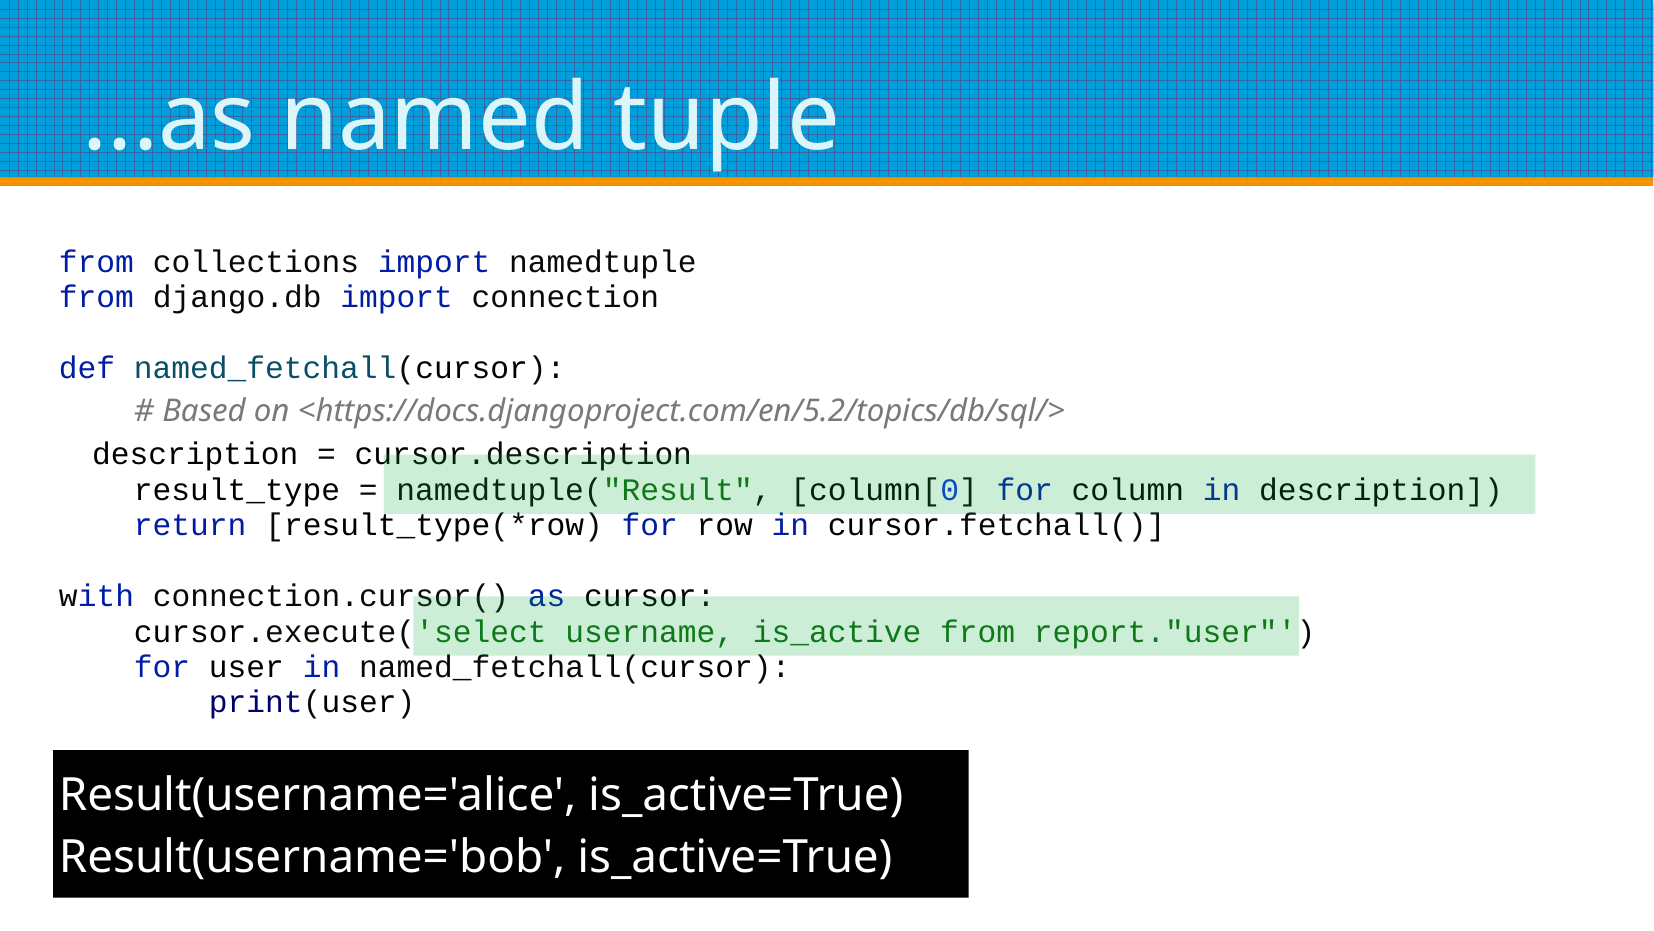

# ...as named tuple
from collections import namedtuple
from django.db import connection
def named_fetchall(cursor):
 # Based on <https://docs.djangoproject.com/en/5.2/topics/db/sql/>
 description = cursor.description
 result_type = namedtuple("Result", [column[0] for column in description])
 return [result_type(*row) for row in cursor.fetchall()]
with connection.cursor() as cursor:
 cursor.execute('select username, is_active from report."user"')
 for user in named_fetchall(cursor):
 print(user)
Result(username='alice', is_active=True)
 Result(username='bob', is_active=True)